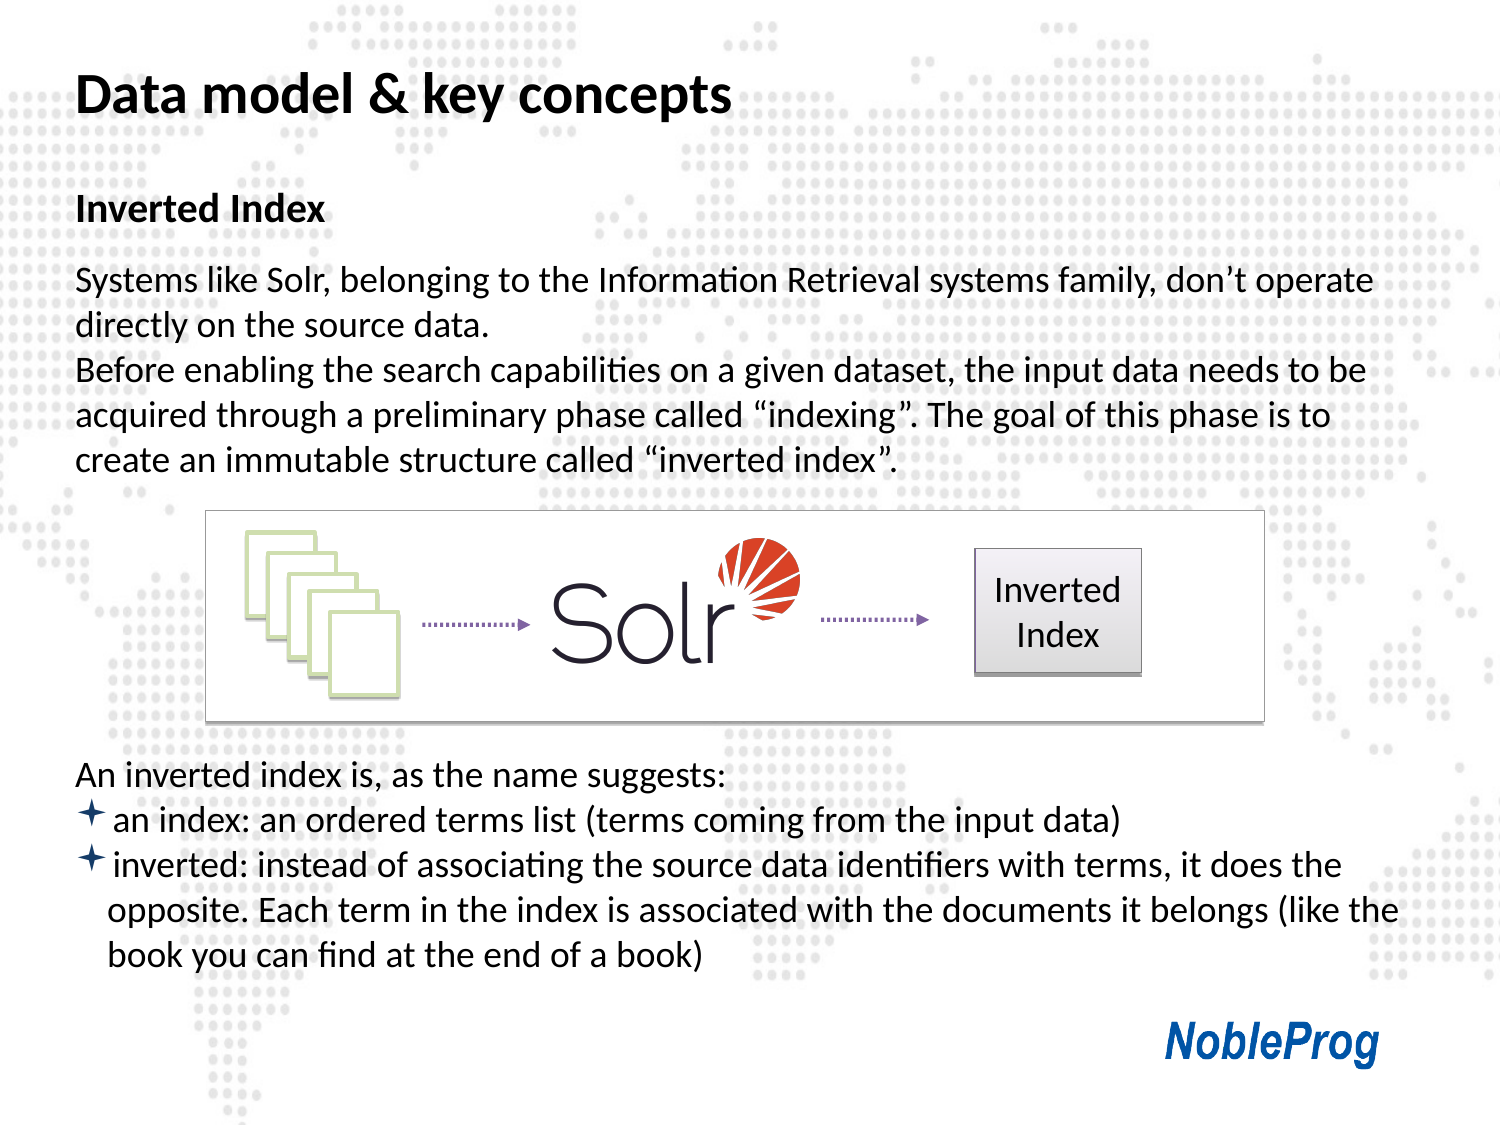

Data model & key concepts
Inverted Index
Systems like Solr, belonging to the Information Retrieval systems family, don’t operate directly on the source data.
Before enabling the search capabilities on a given dataset, the input data needs to be acquired through a preliminary phase called “indexing”. The goal of this phase is to create an immutable structure called “inverted index”.
An inverted index is, as the name suggests:
an index: an ordered terms list (terms coming from the input data)
inverted: instead of associating the source data identifiers with terms, it does the opposite. Each term in the index is associated with the documents it belongs (like the book you can find at the end of a book)
Inverted
Index